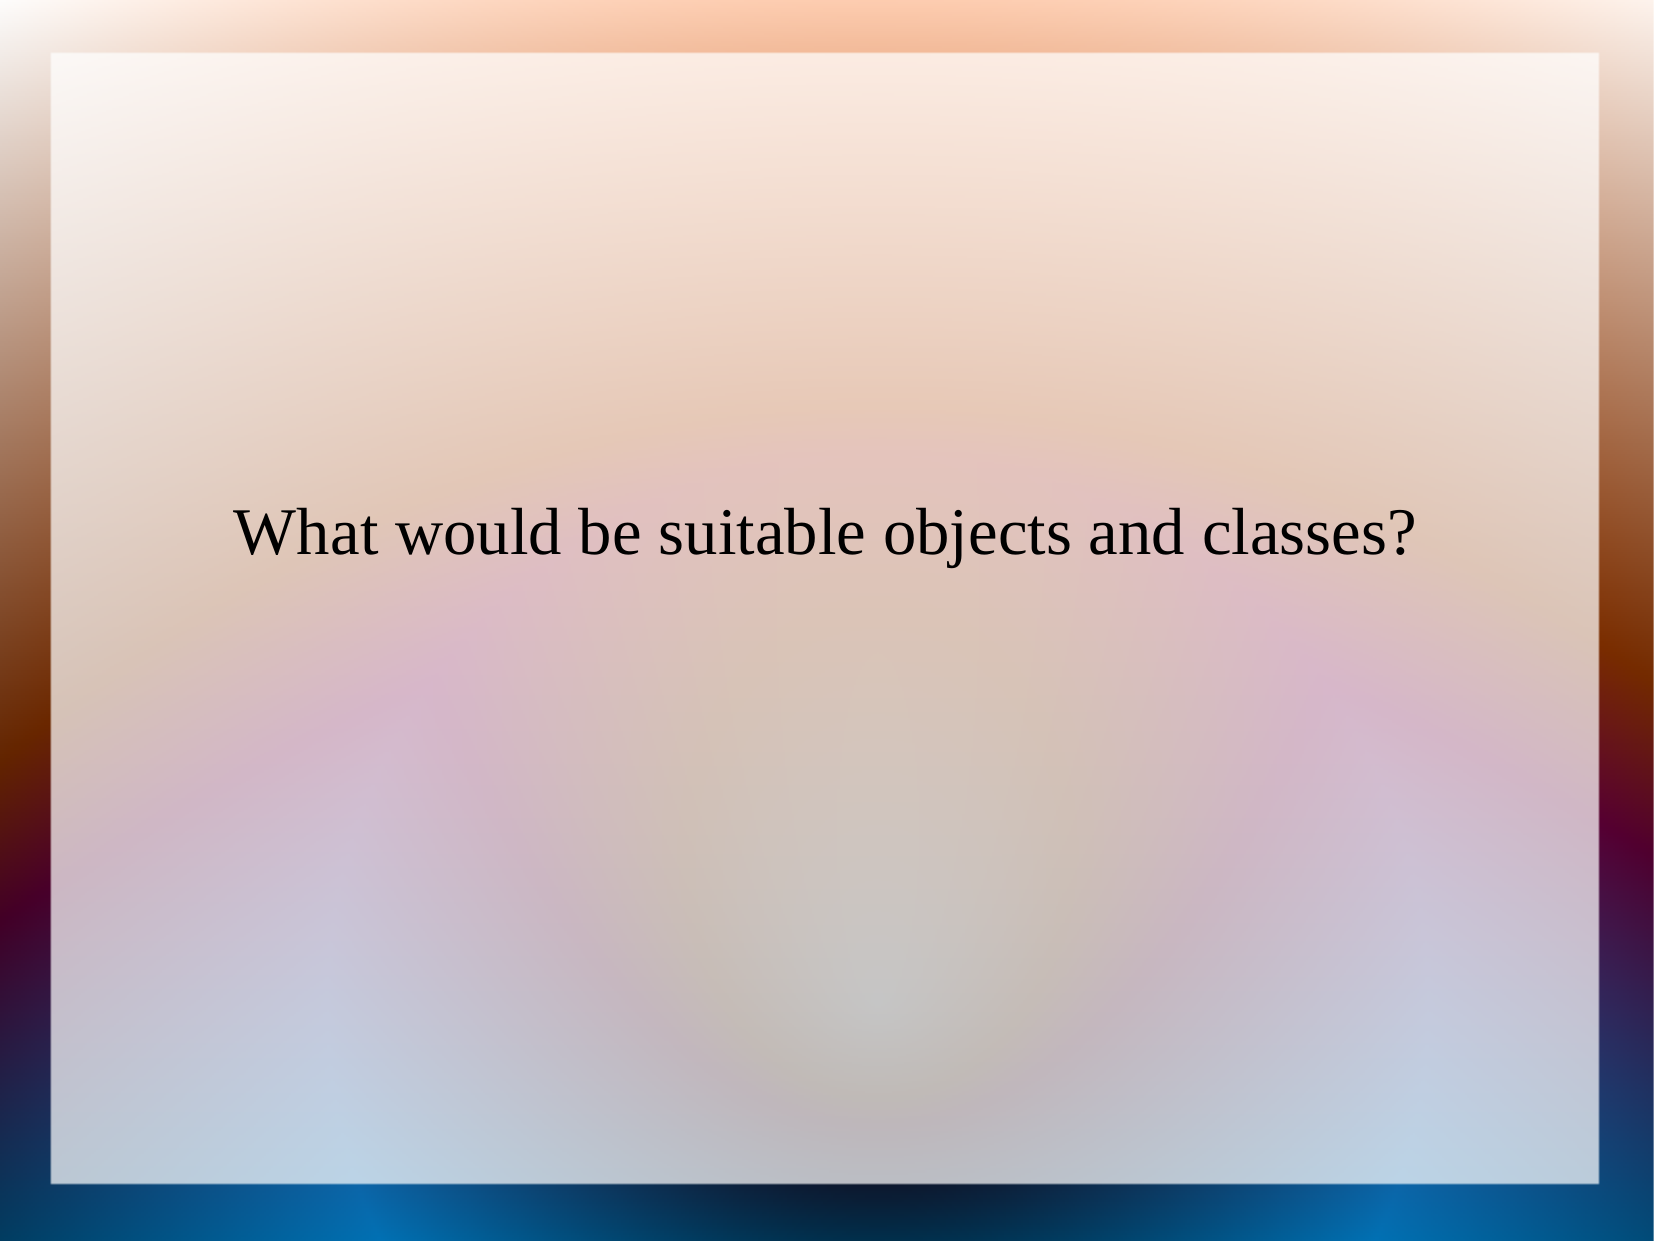

# What would be suitable objects and classes?